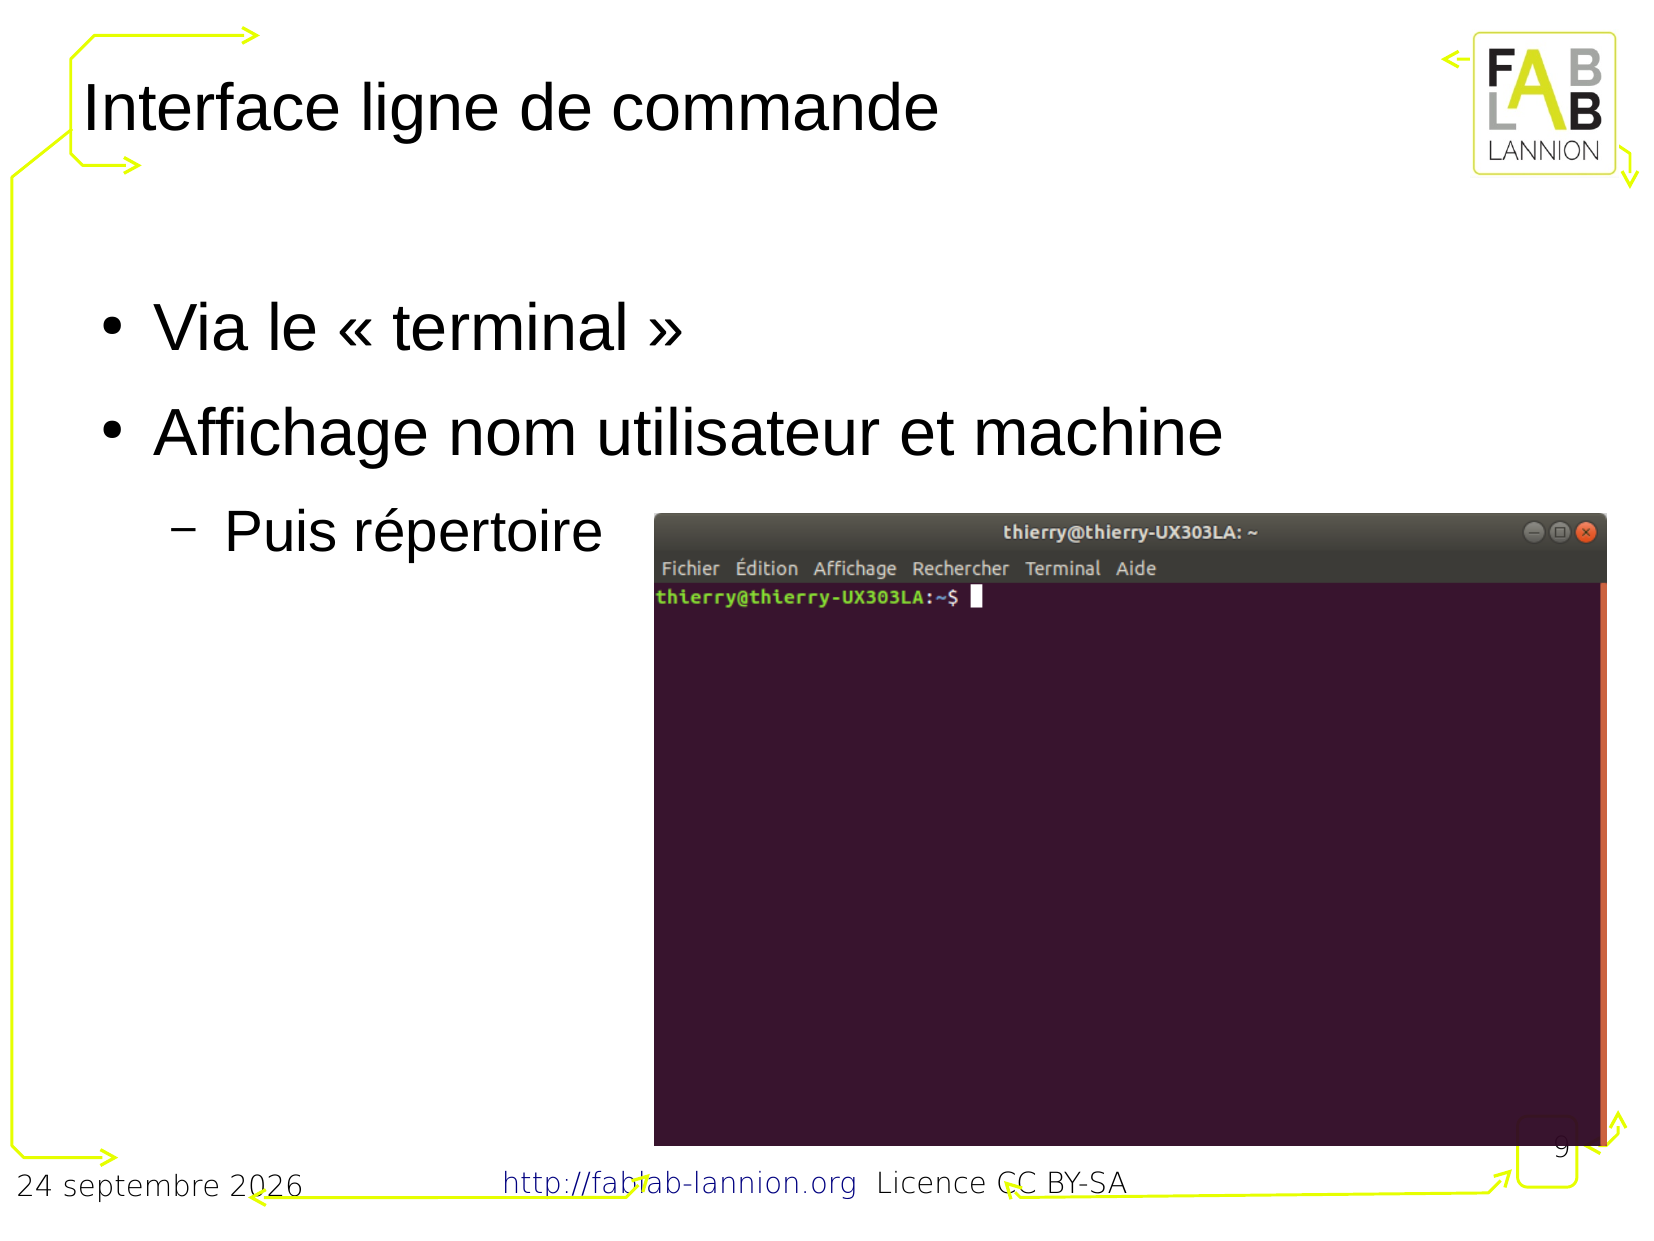

# Interface ligne de commande
Via le « terminal »
Affichage nom utilisateur et machine
Puis répertoire
9